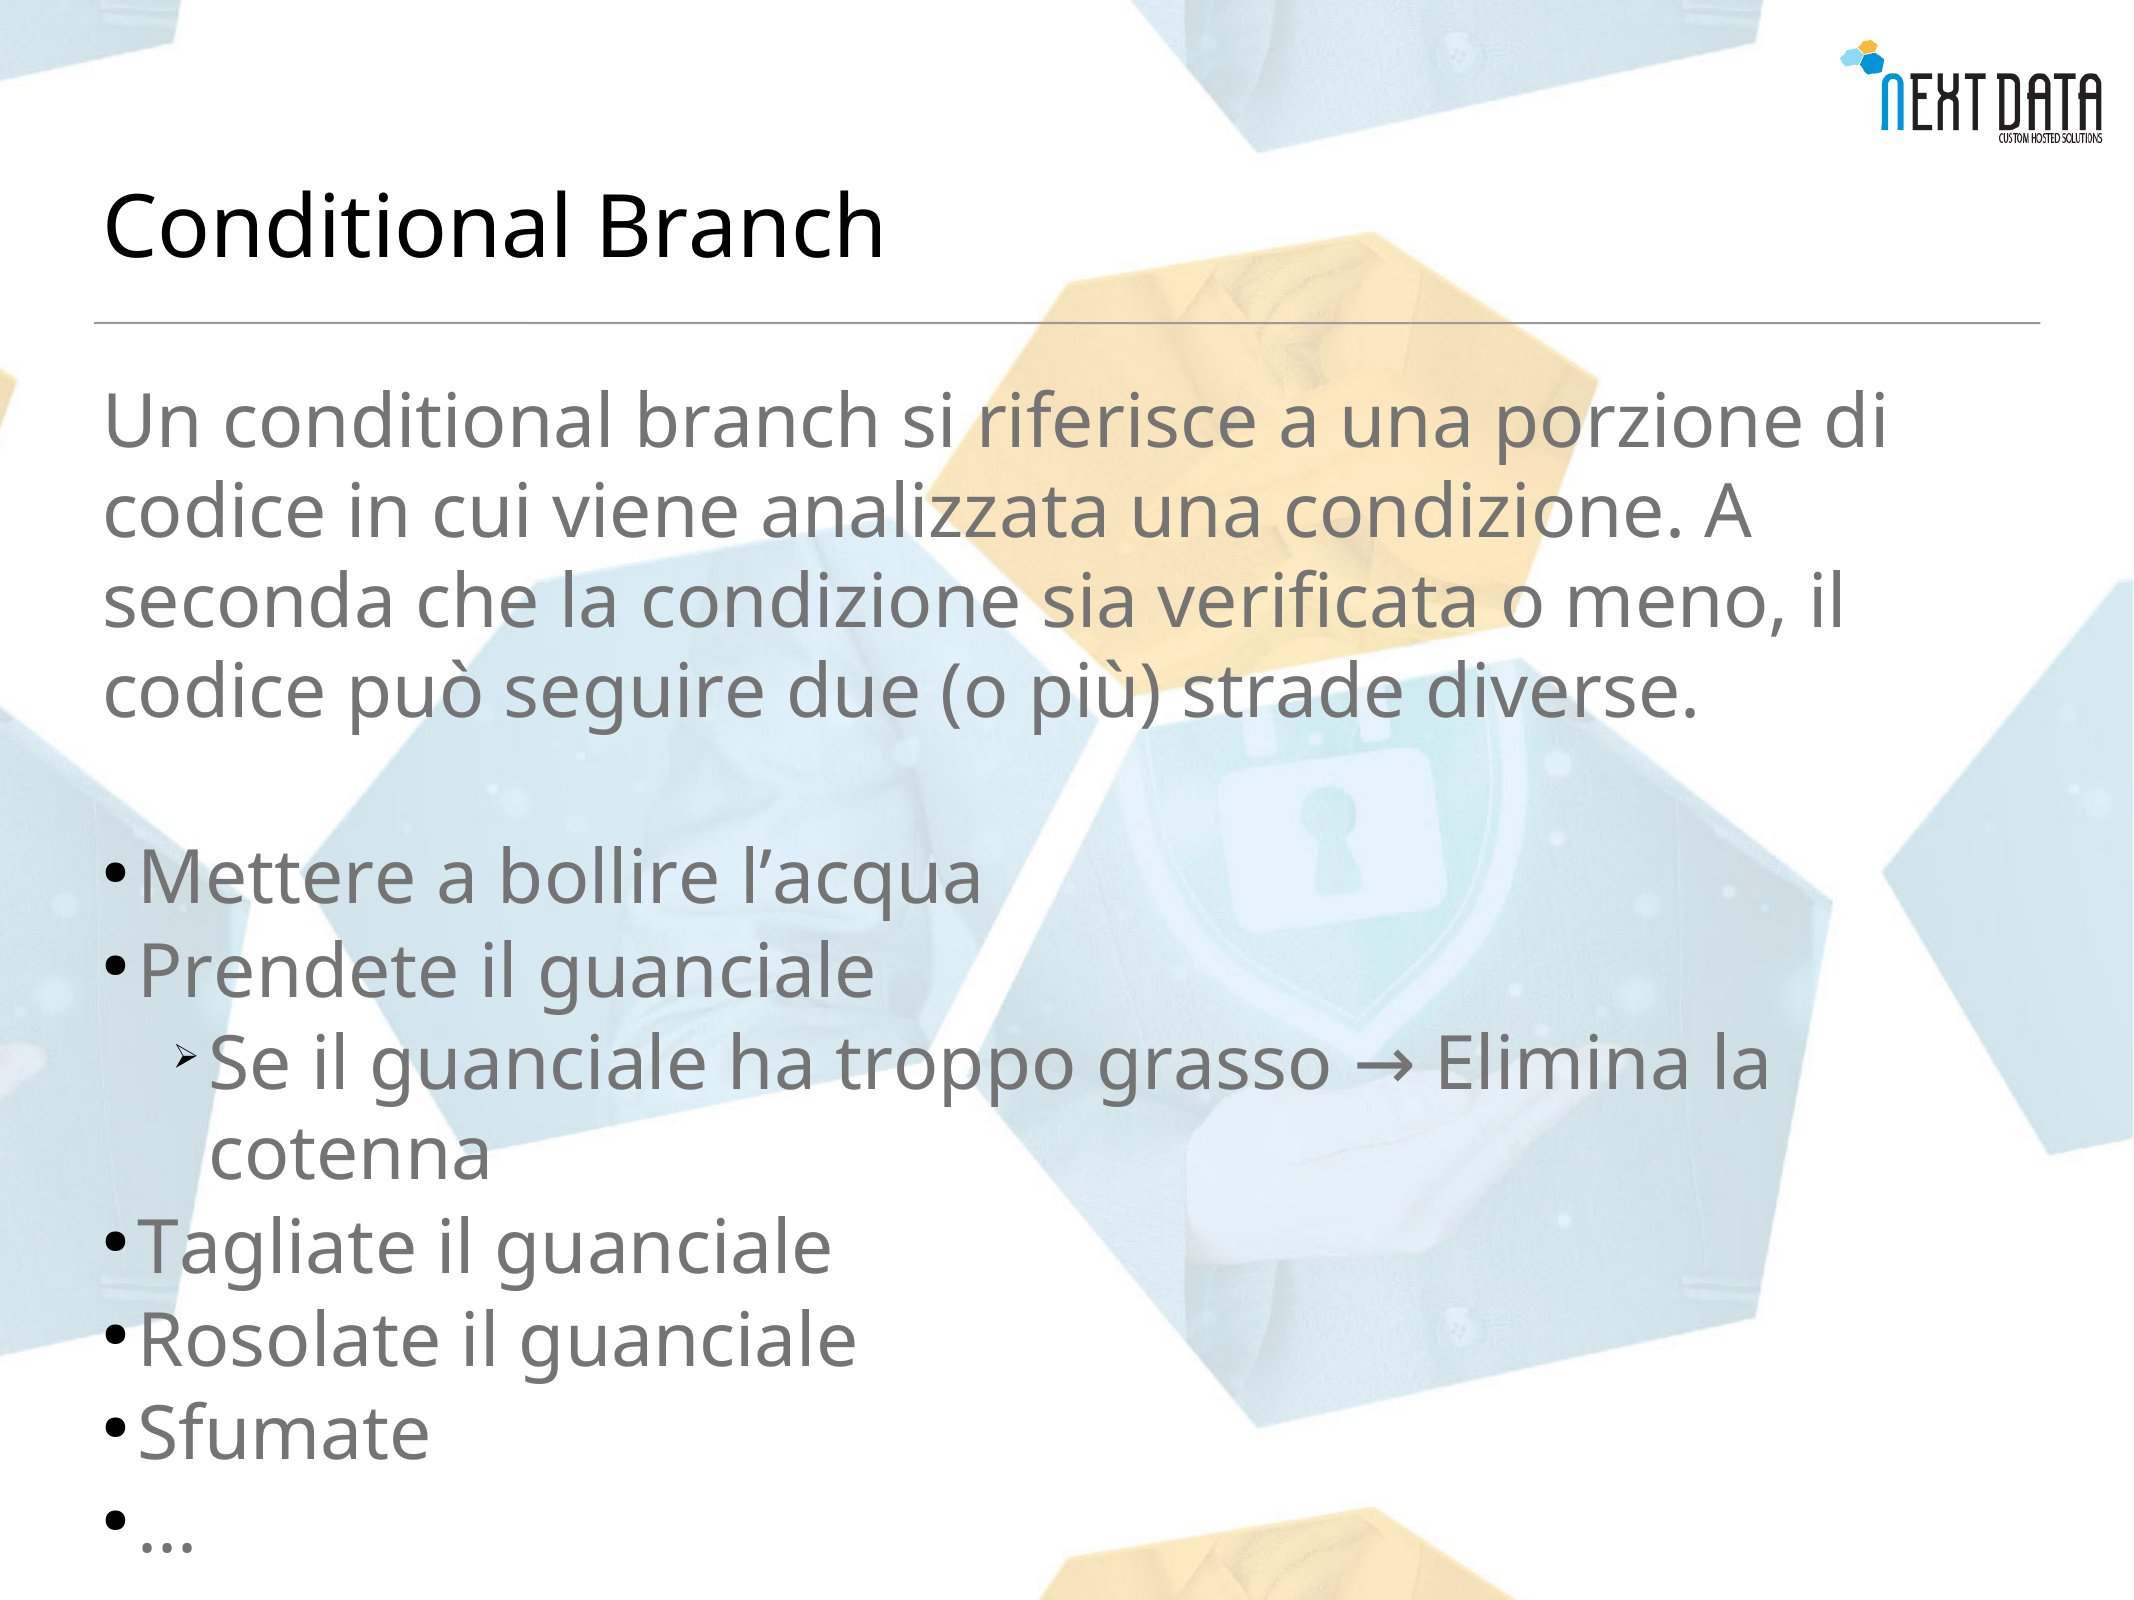

Conditional Branch
Un conditional branch si riferisce a una porzione di codice in cui viene analizzata una condizione. A seconda che la condizione sia verificata o meno, il codice può seguire due (o più) strade diverse.
Mettere a bollire l’acqua
Prendete il guanciale
Se il guanciale ha troppo grasso → Elimina la cotenna
Tagliate il guanciale
Rosolate il guanciale
Sfumate
...